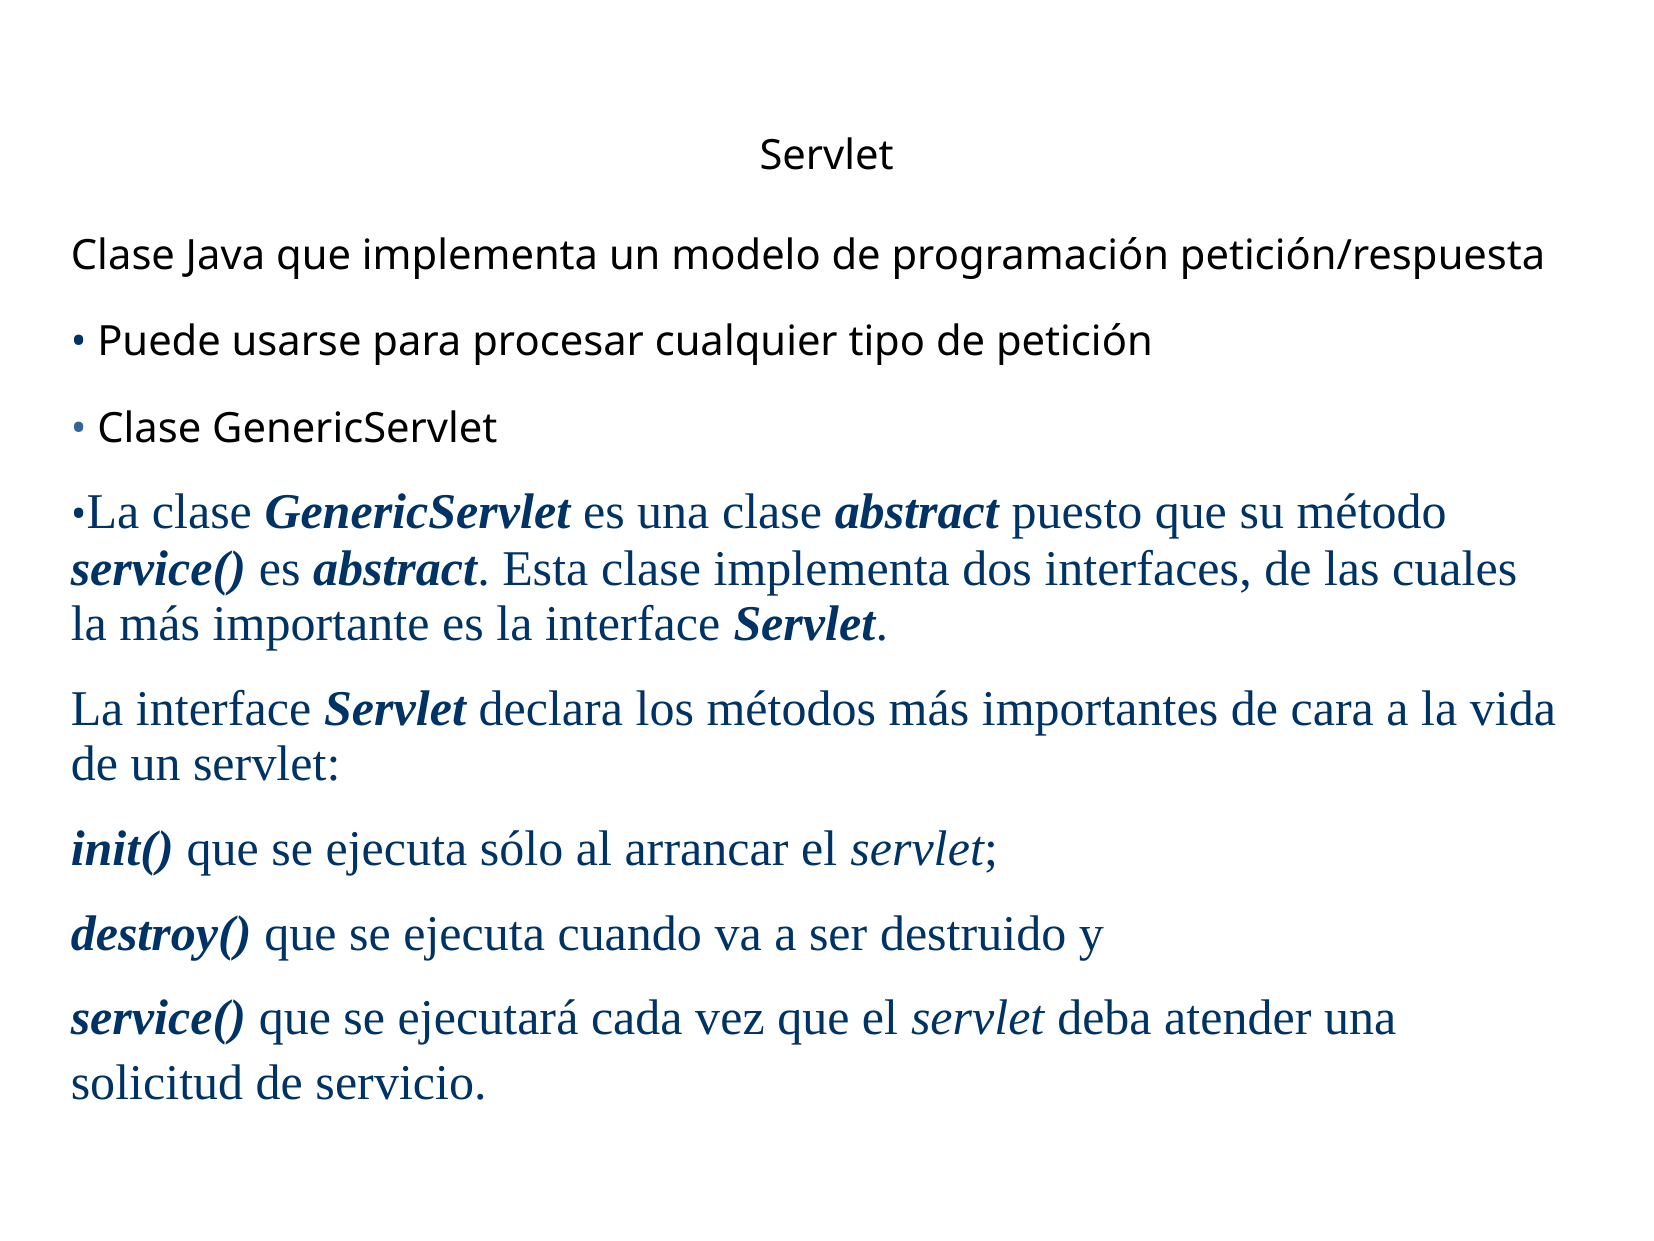

# Servlet
Clase Java que implementa un modelo de programación petición/respuesta
• Puede usarse para procesar cualquier tipo de petición
• Clase GenericServlet
•La clase GenericServlet es una clase abstract puesto que su método service() es abstract. Esta clase implementa dos interfaces, de las cuales la más importante es la interface Servlet.
La interface Servlet declara los métodos más importantes de cara a la vida de un servlet:
init() que se ejecuta sólo al arrancar el servlet;
destroy() que se ejecuta cuando va a ser destruido y
service() que se ejecutará cada vez que el servlet deba atender una solicitud de servicio.